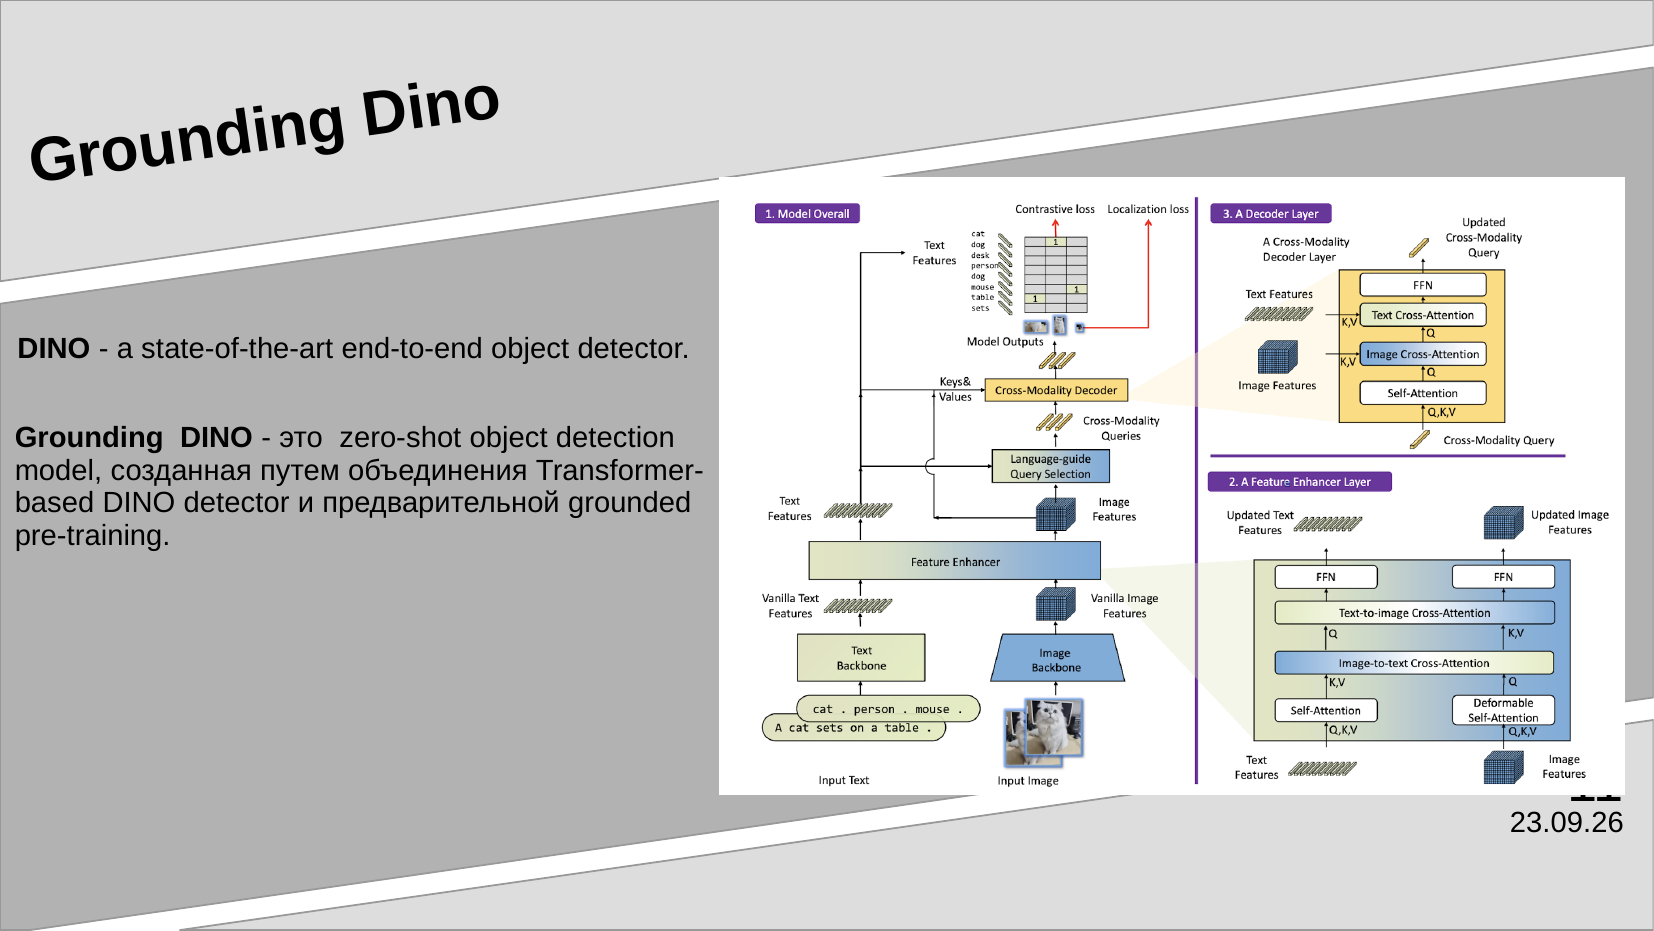

# Grounding Dino
DINO - a state-of-the-art end-to-end object detector.
Grounding DINO - это zero-shot object detection model, созданная путем объединения Transformer-based DINO detector и предварительной grounded pre-training.
11